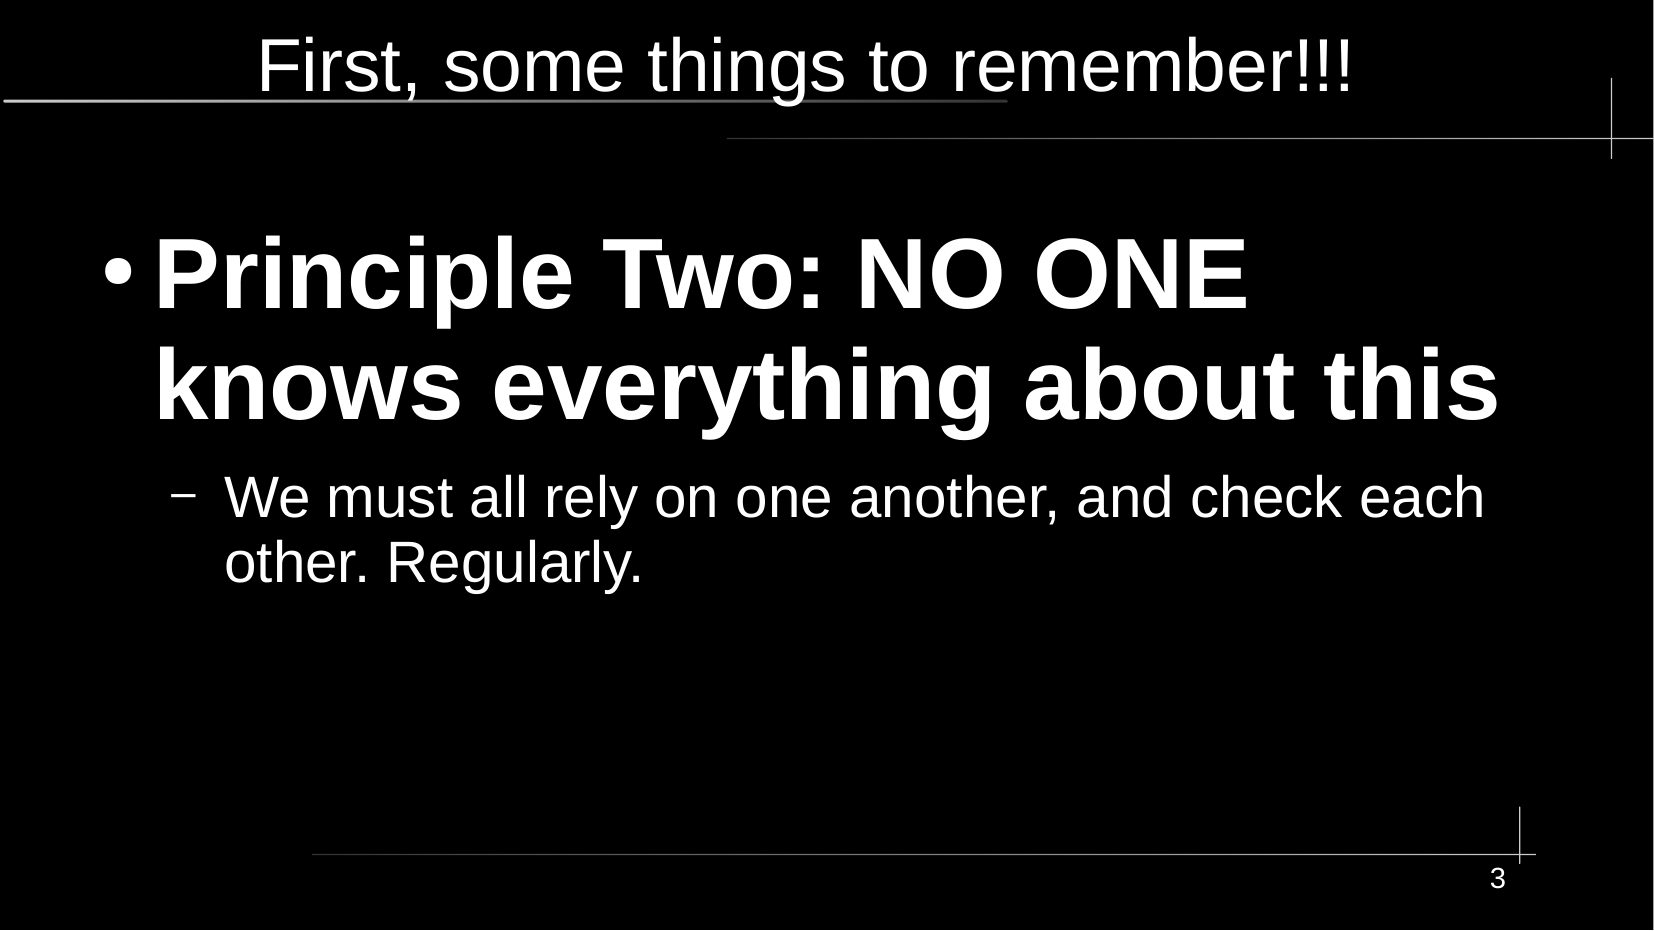

# First, some things to remember!!!
Principle Two: NO ONE knows everything about this
We must all rely on one another, and check each other. Regularly.
3